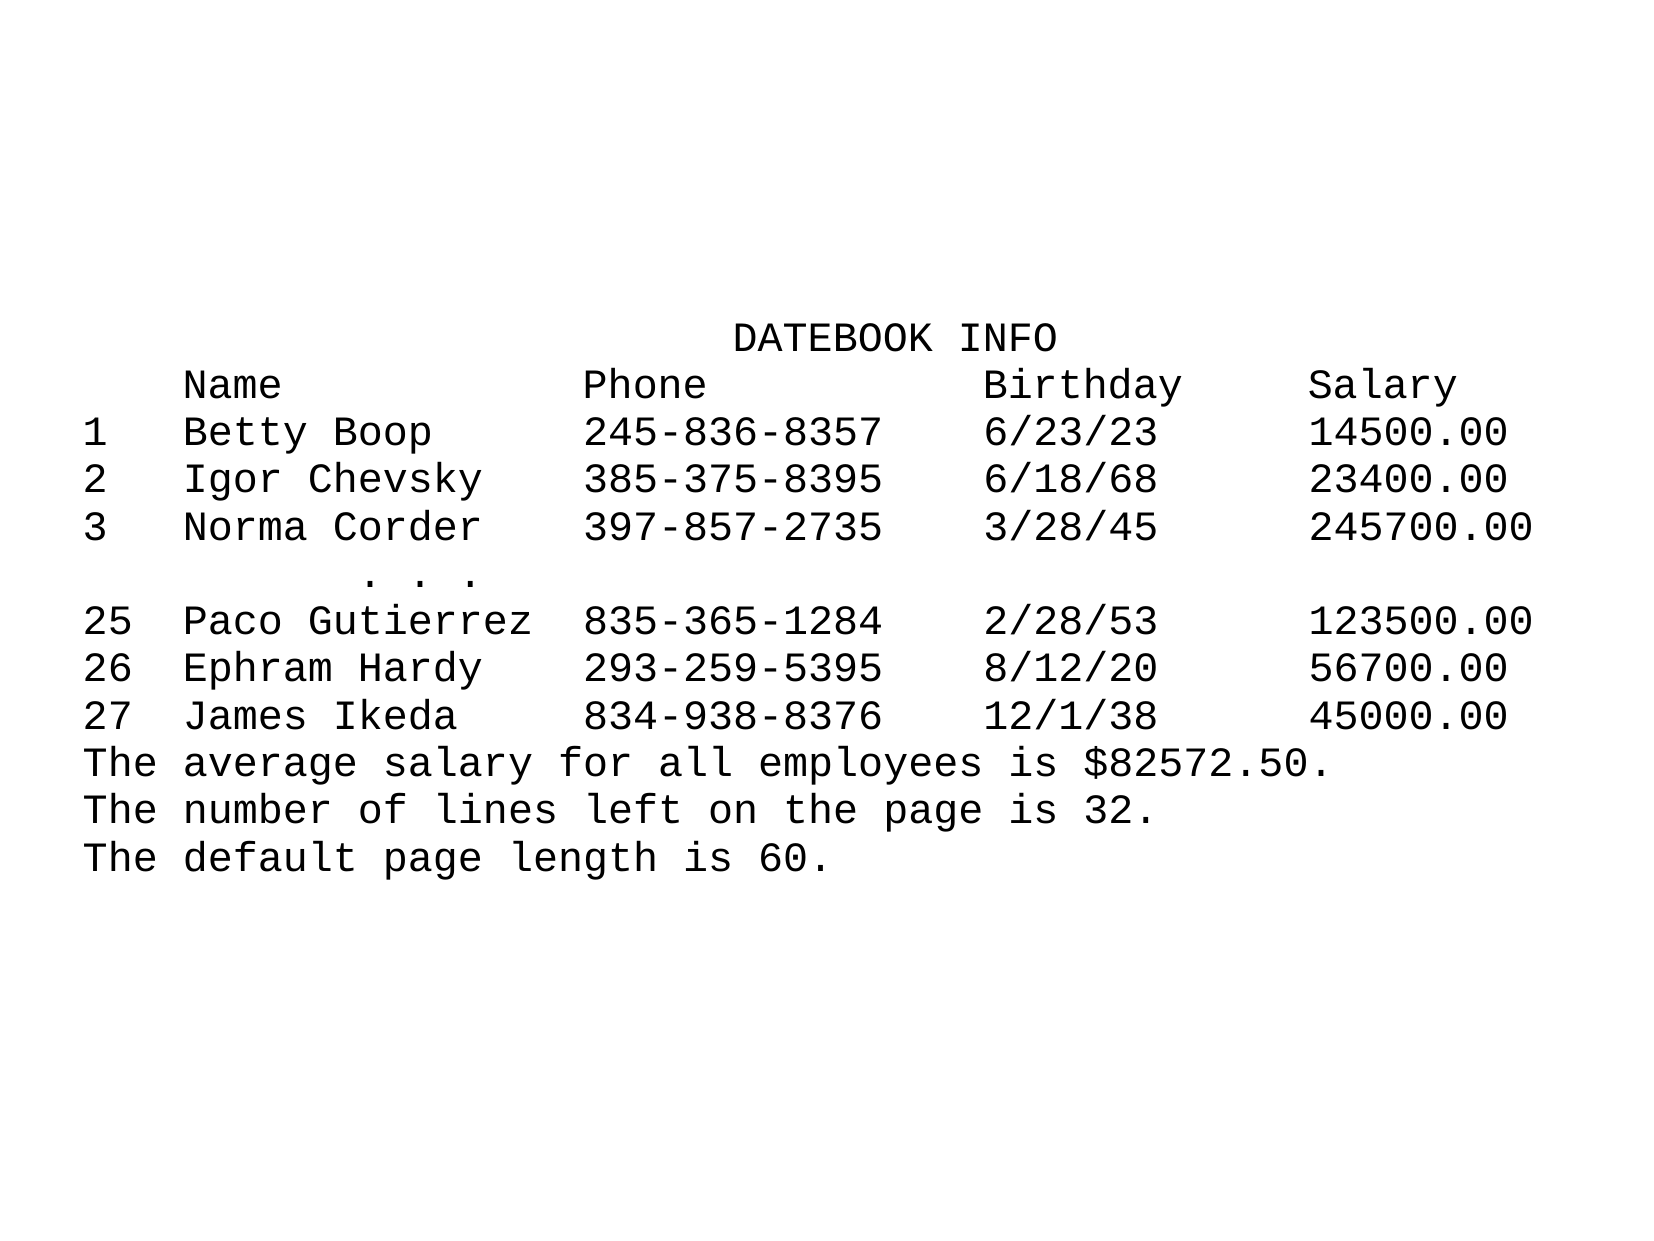

# DATEBOOK INFO
 Name Phone Birthday Salary
1 Betty Boop 245-836-8357 6/23/23 14500.00
2 Igor Chevsky 385-375-8395 6/18/68 23400.00
3 Norma Corder 397-857-2735 3/28/45 245700.00
 . . .
25 Paco Gutierrez 835-365-1284 2/28/53 123500.00
26 Ephram Hardy 293-259-5395 8/12/20 56700.00
27 James Ikeda 834-938-8376 12/1/38 45000.00
The average salary for all employees is $82572.50.
The number of lines left on the page is 32.
The default page length is 60.